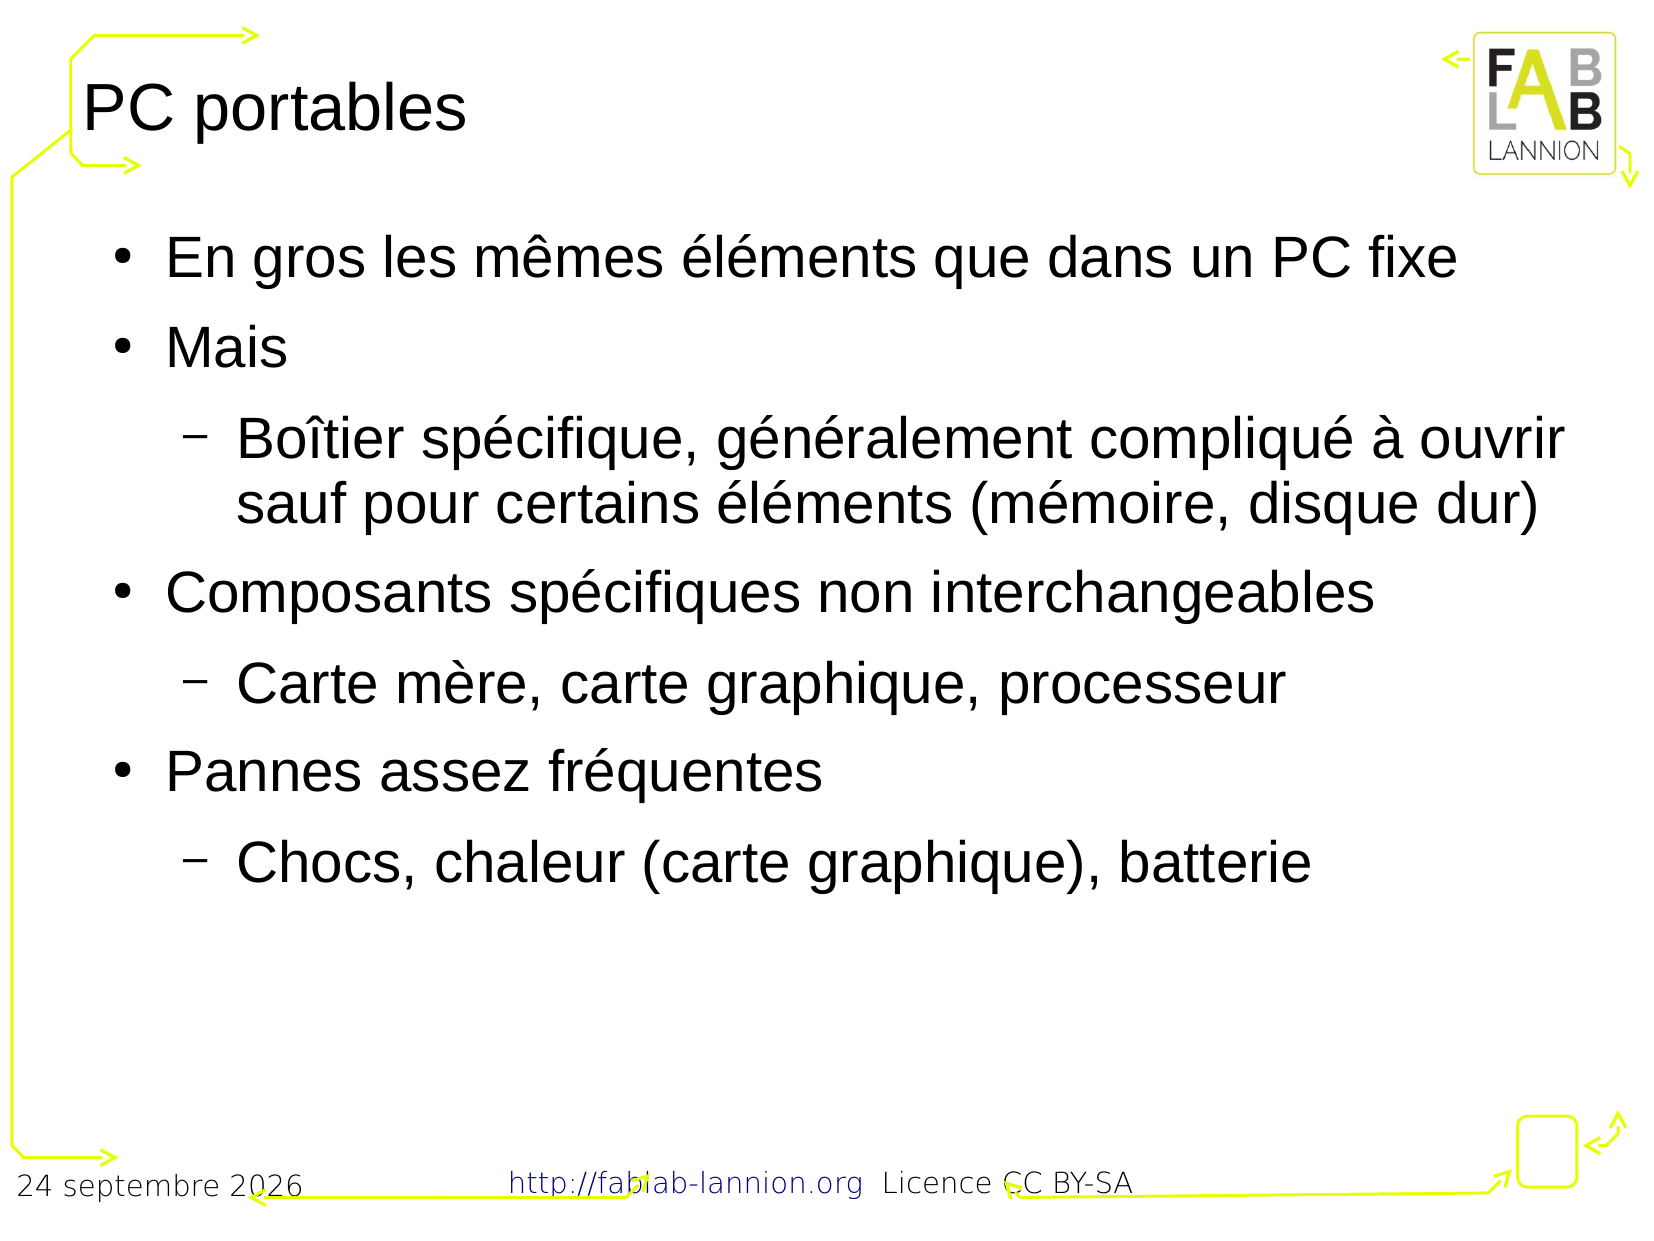

# PC portables
En gros les mêmes éléments que dans un PC fixe
Mais
Boîtier spécifique, généralement compliqué à ouvrir sauf pour certains éléments (mémoire, disque dur)
Composants spécifiques non interchangeables
Carte mère, carte graphique, processeur
Pannes assez fréquentes
Chocs, chaleur (carte graphique), batterie